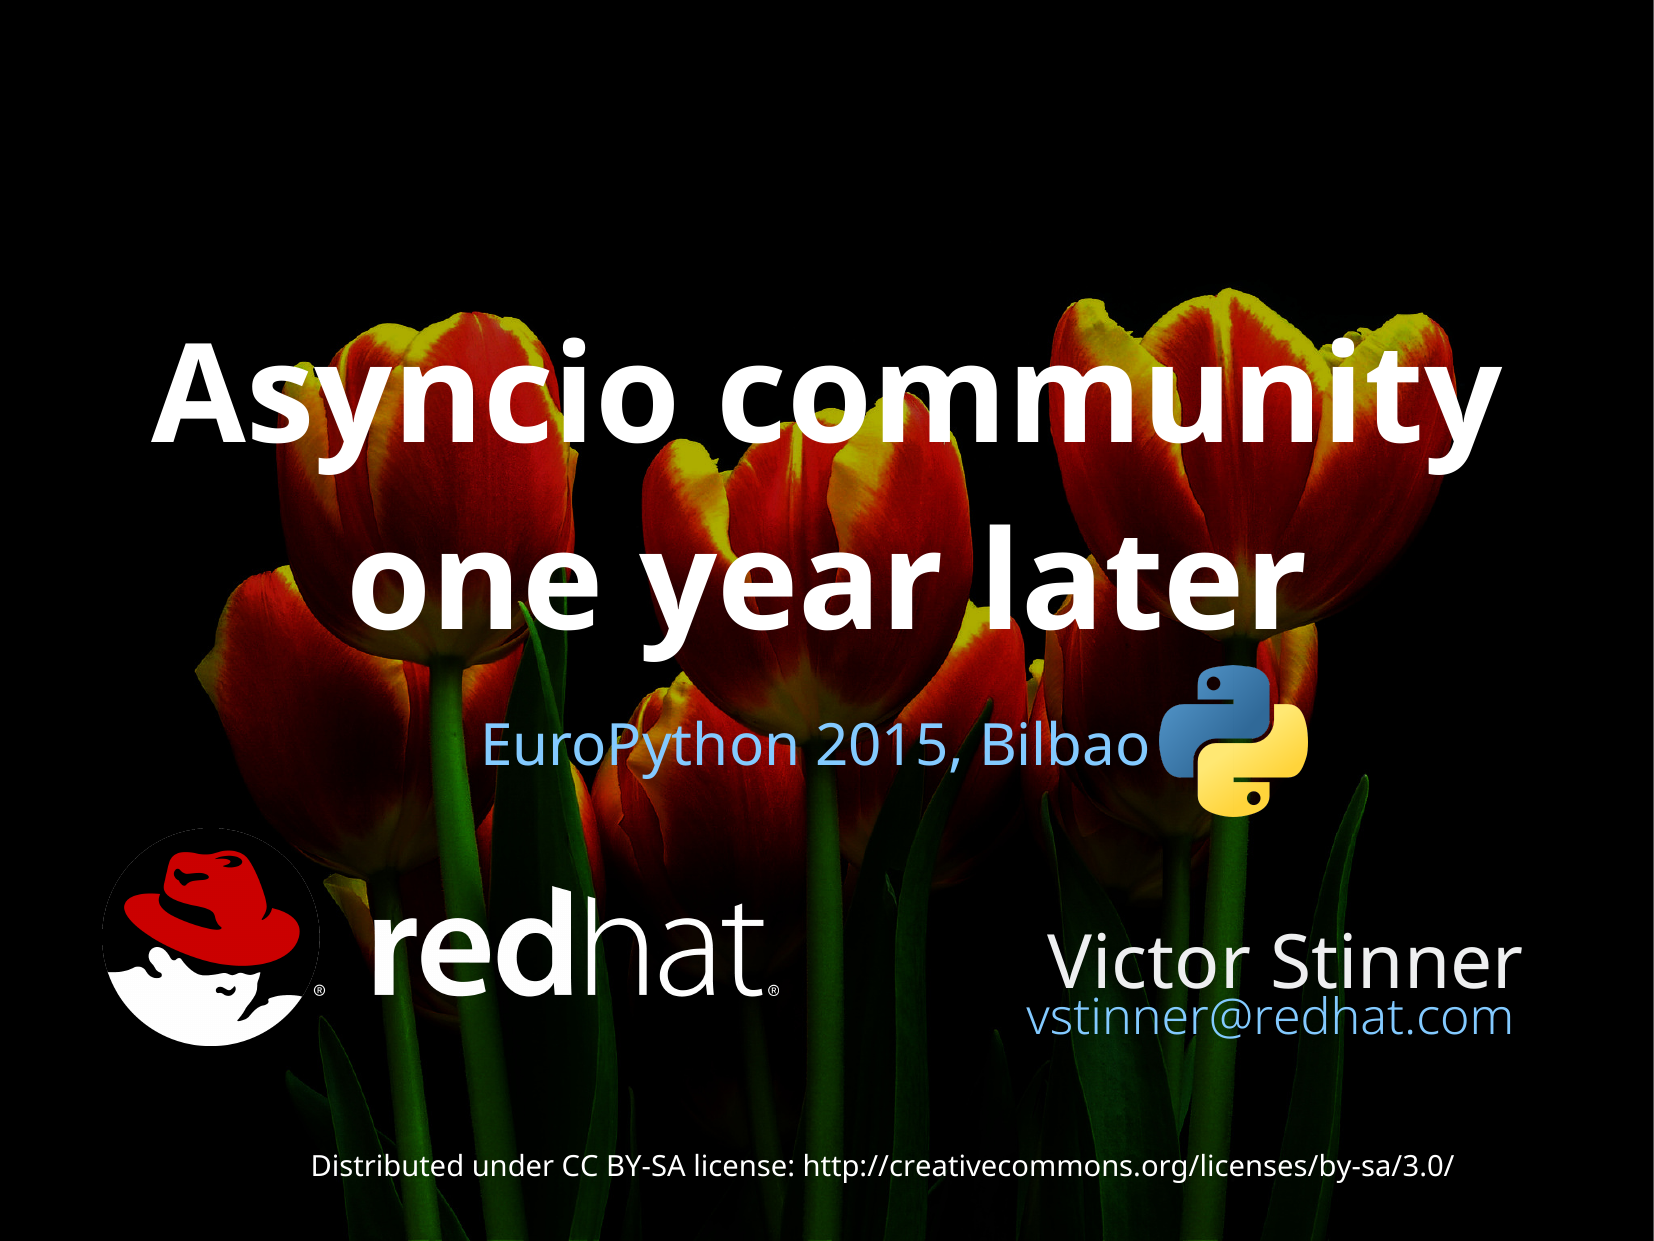

Asyncio community
one year later
# EuroPython 2015, Bilbao
Victor Stinner
vstinner@redhat.com
Distributed under CC BY-SA license: http://creativecommons.org/licenses/by-sa/3.0/